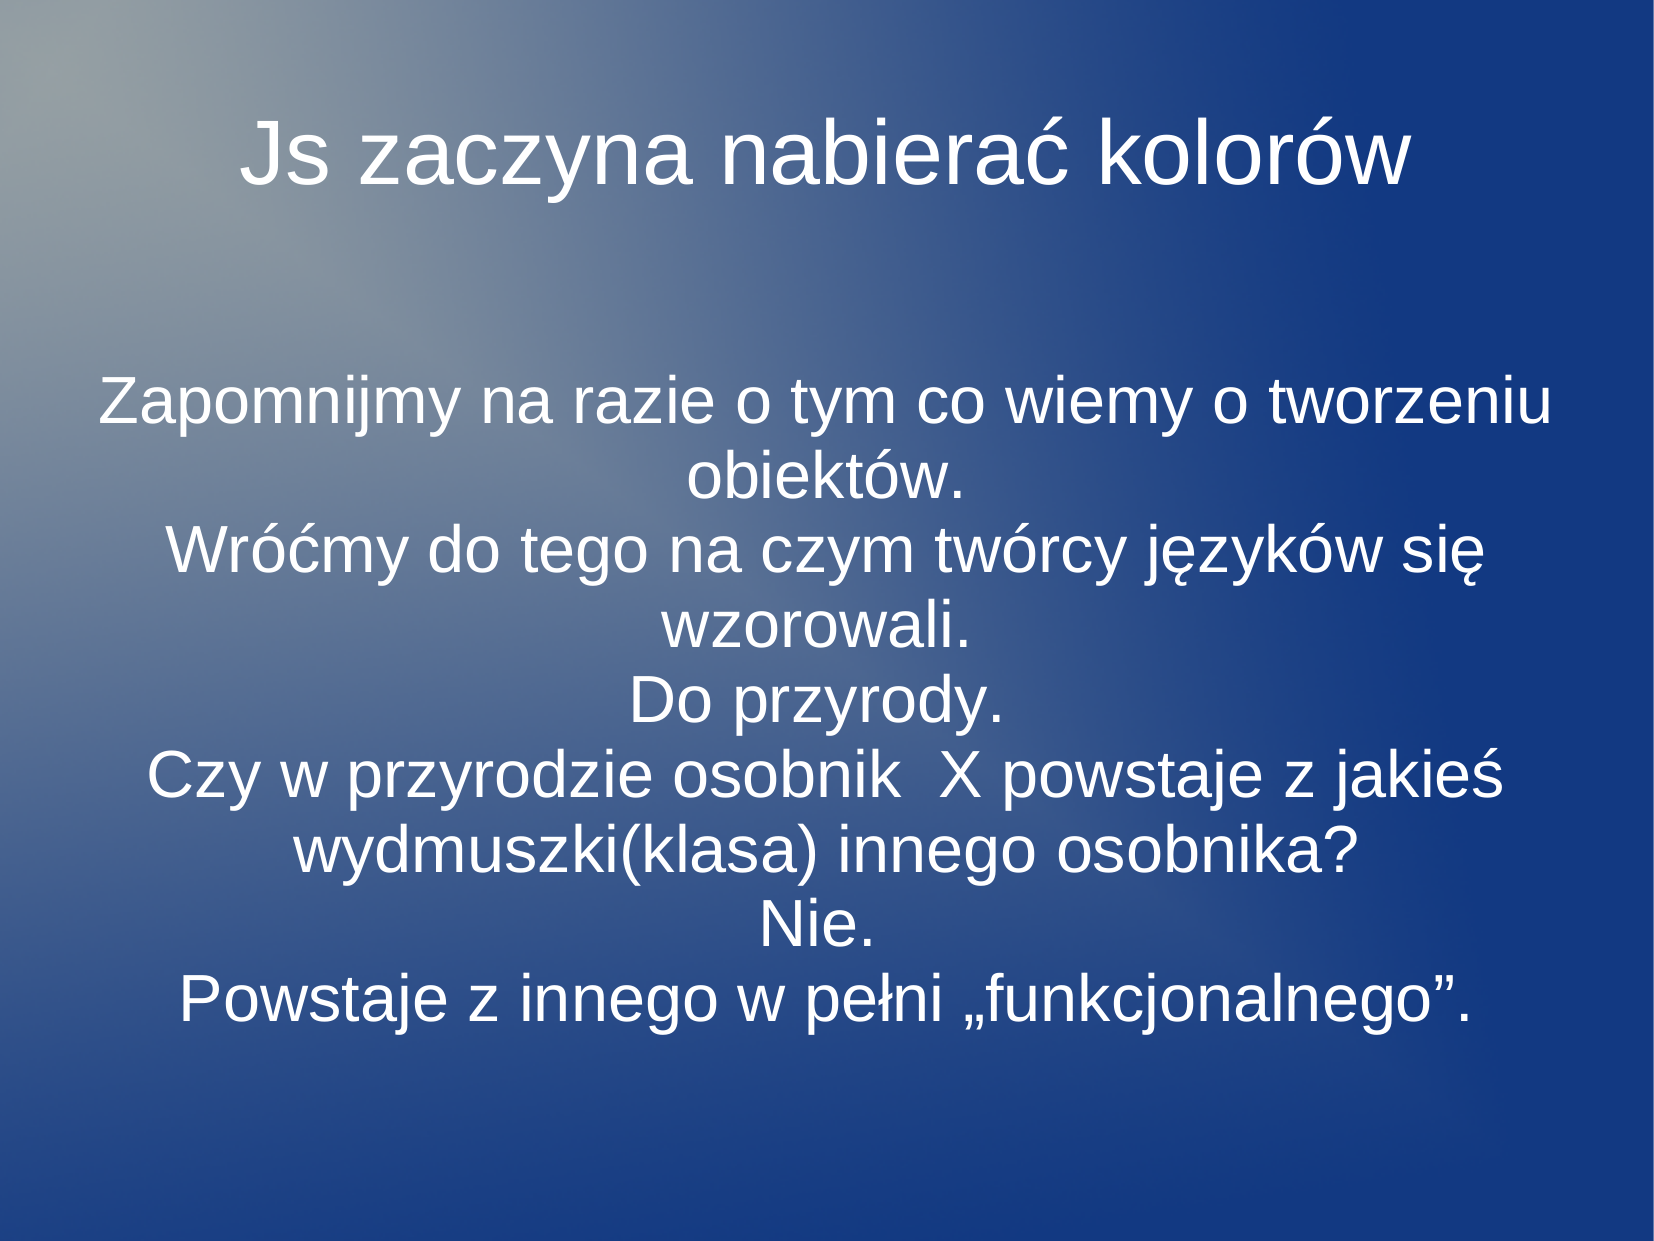

# Js zaczyna nabierać kolorów
Zapomnijmy na razie o tym co wiemy o tworzeniu obiektów.
Wróćmy do tego na czym twórcy języków się wzorowali.
Do przyrody.
Czy w przyrodzie osobnik X powstaje z jakieś wydmuszki(klasa) innego osobnika?
Nie.
Powstaje z innego w pełni „funkcjonalnego”.